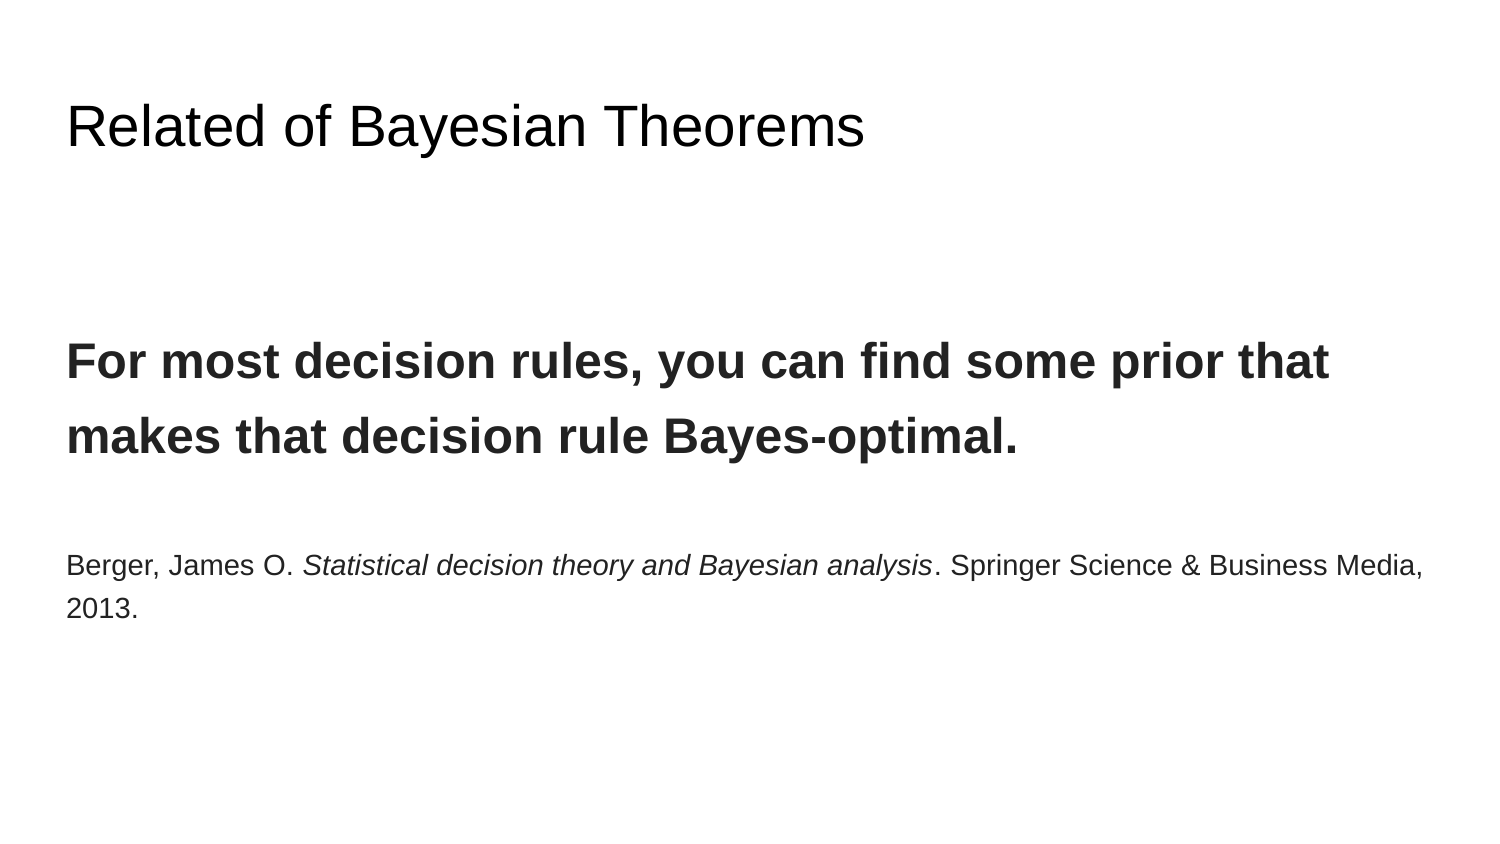

# Related of Bayesian Theorems
For most decision rules, you can find some prior that makes that decision rule Bayes-optimal.
Berger, James O. Statistical decision theory and Bayesian analysis. Springer Science & Business Media, 2013.